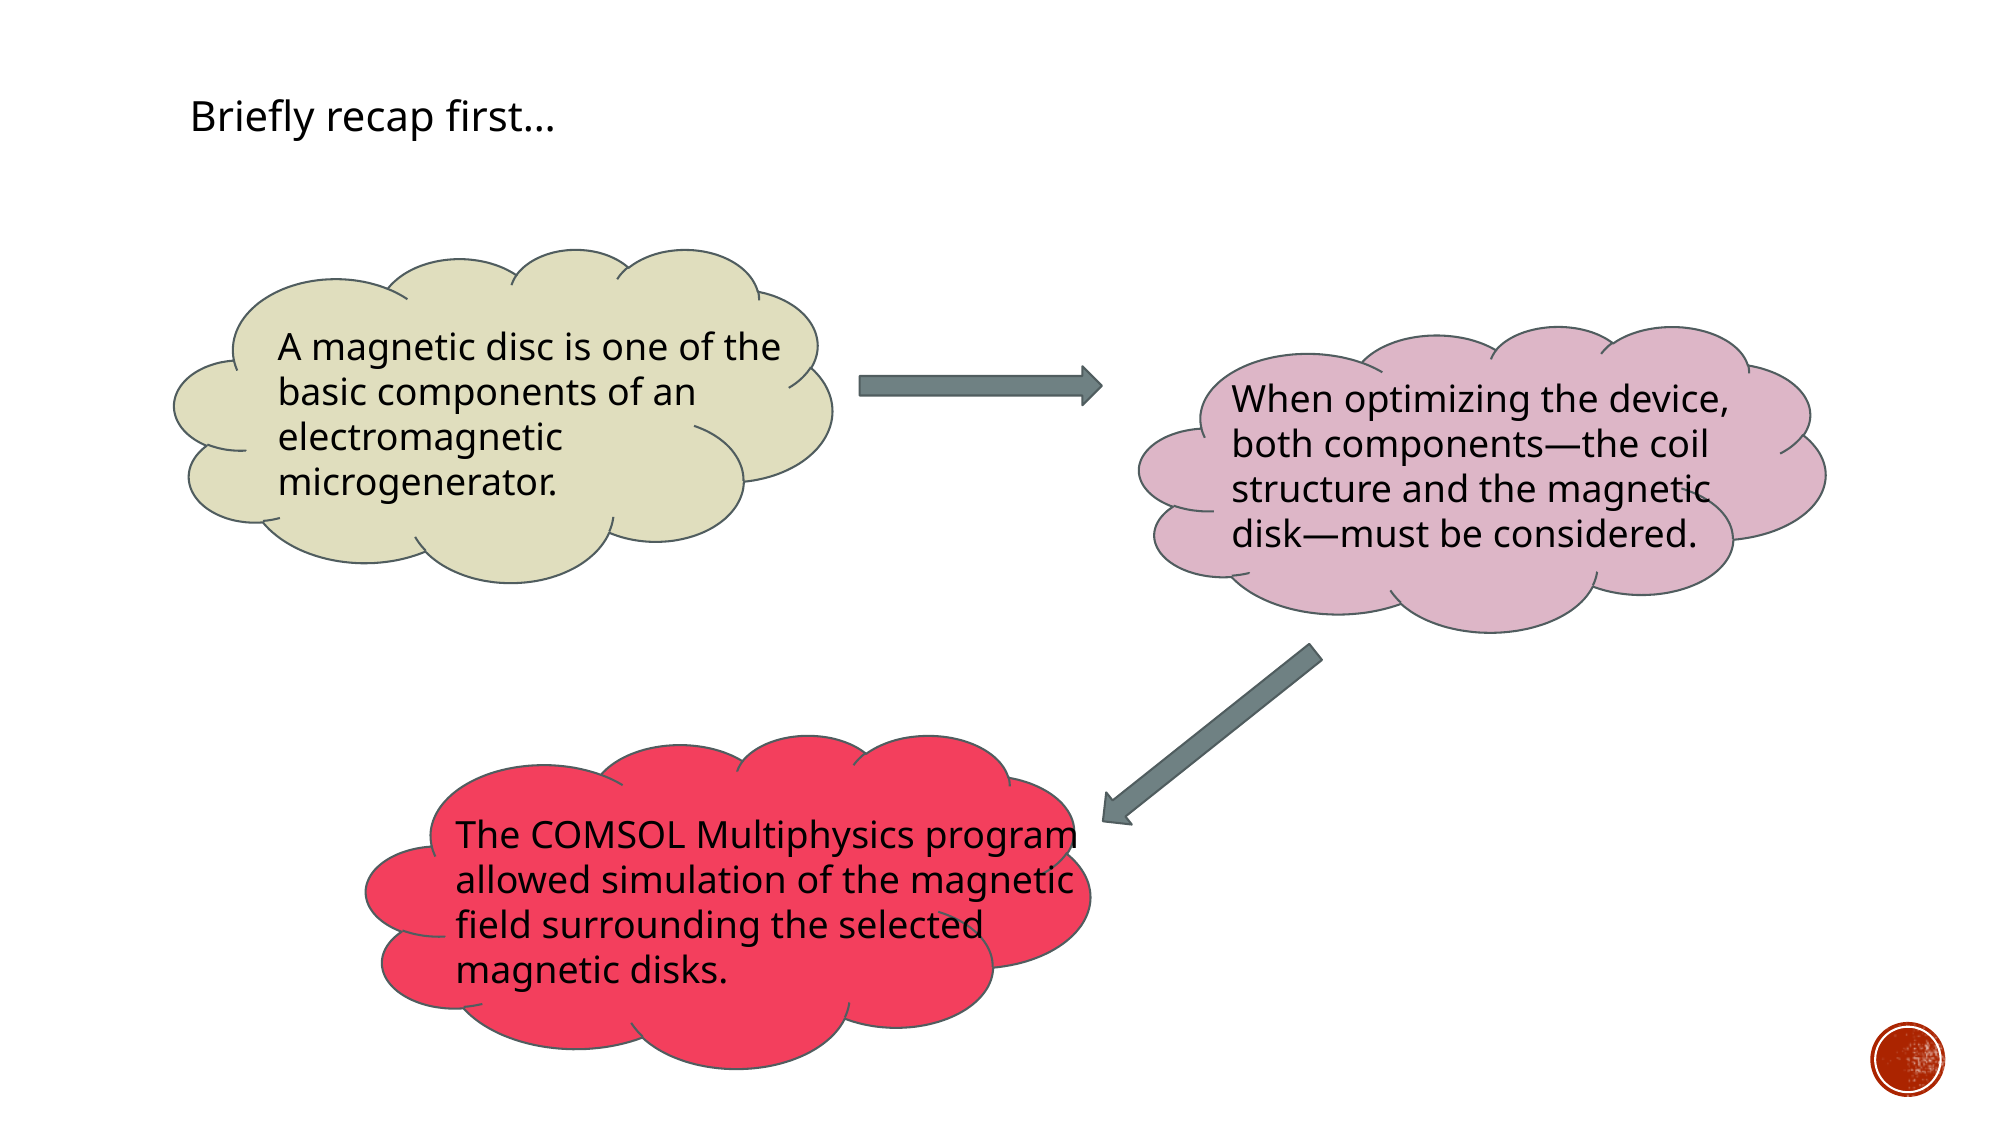

Briefly recap first…
A magnetic disc is one of the basic components of an electromagnetic microgenerator.
When optimizing the device, both components—the coil structure and the magnetic disk—must be considered.
The COMSOL Multiphysics program allowed simulation of the magnetic field surrounding the selected magnetic disks.